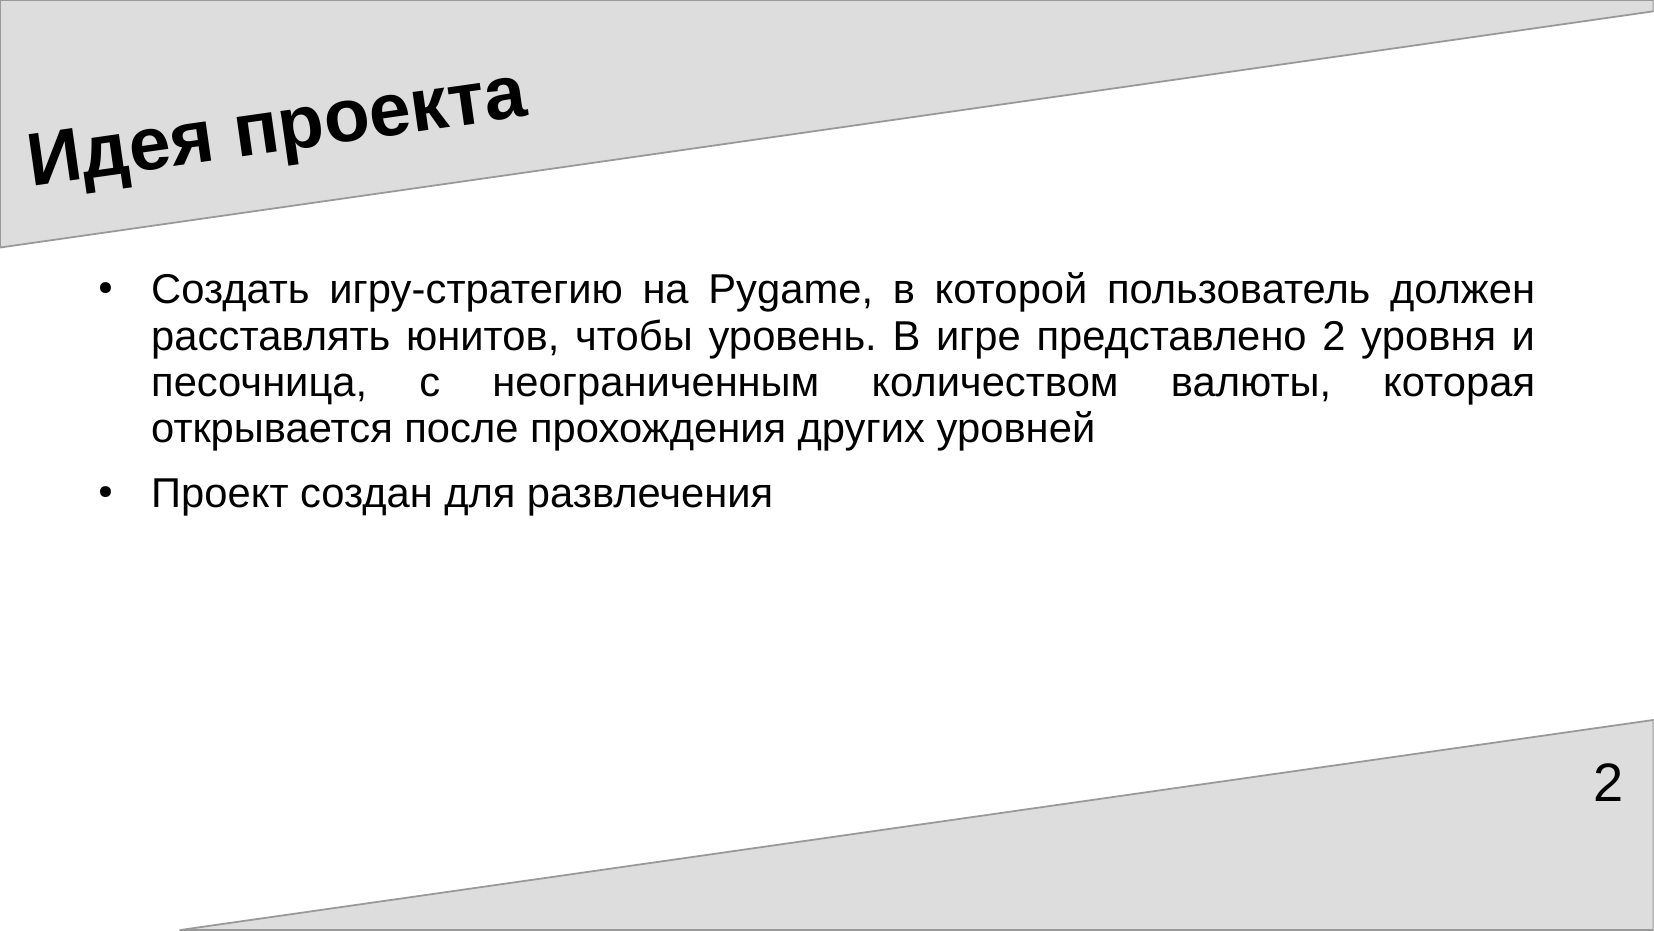

# Идея проекта
Создать игру-стратегию на Pygame, в которой пользователь должен расставлять юнитов, чтобы уровень. В игре представлено 2 уровня и песочница, с неограниченным количеством валюты, которая открывается после прохождения других уровней
Проект создан для развлечения
2